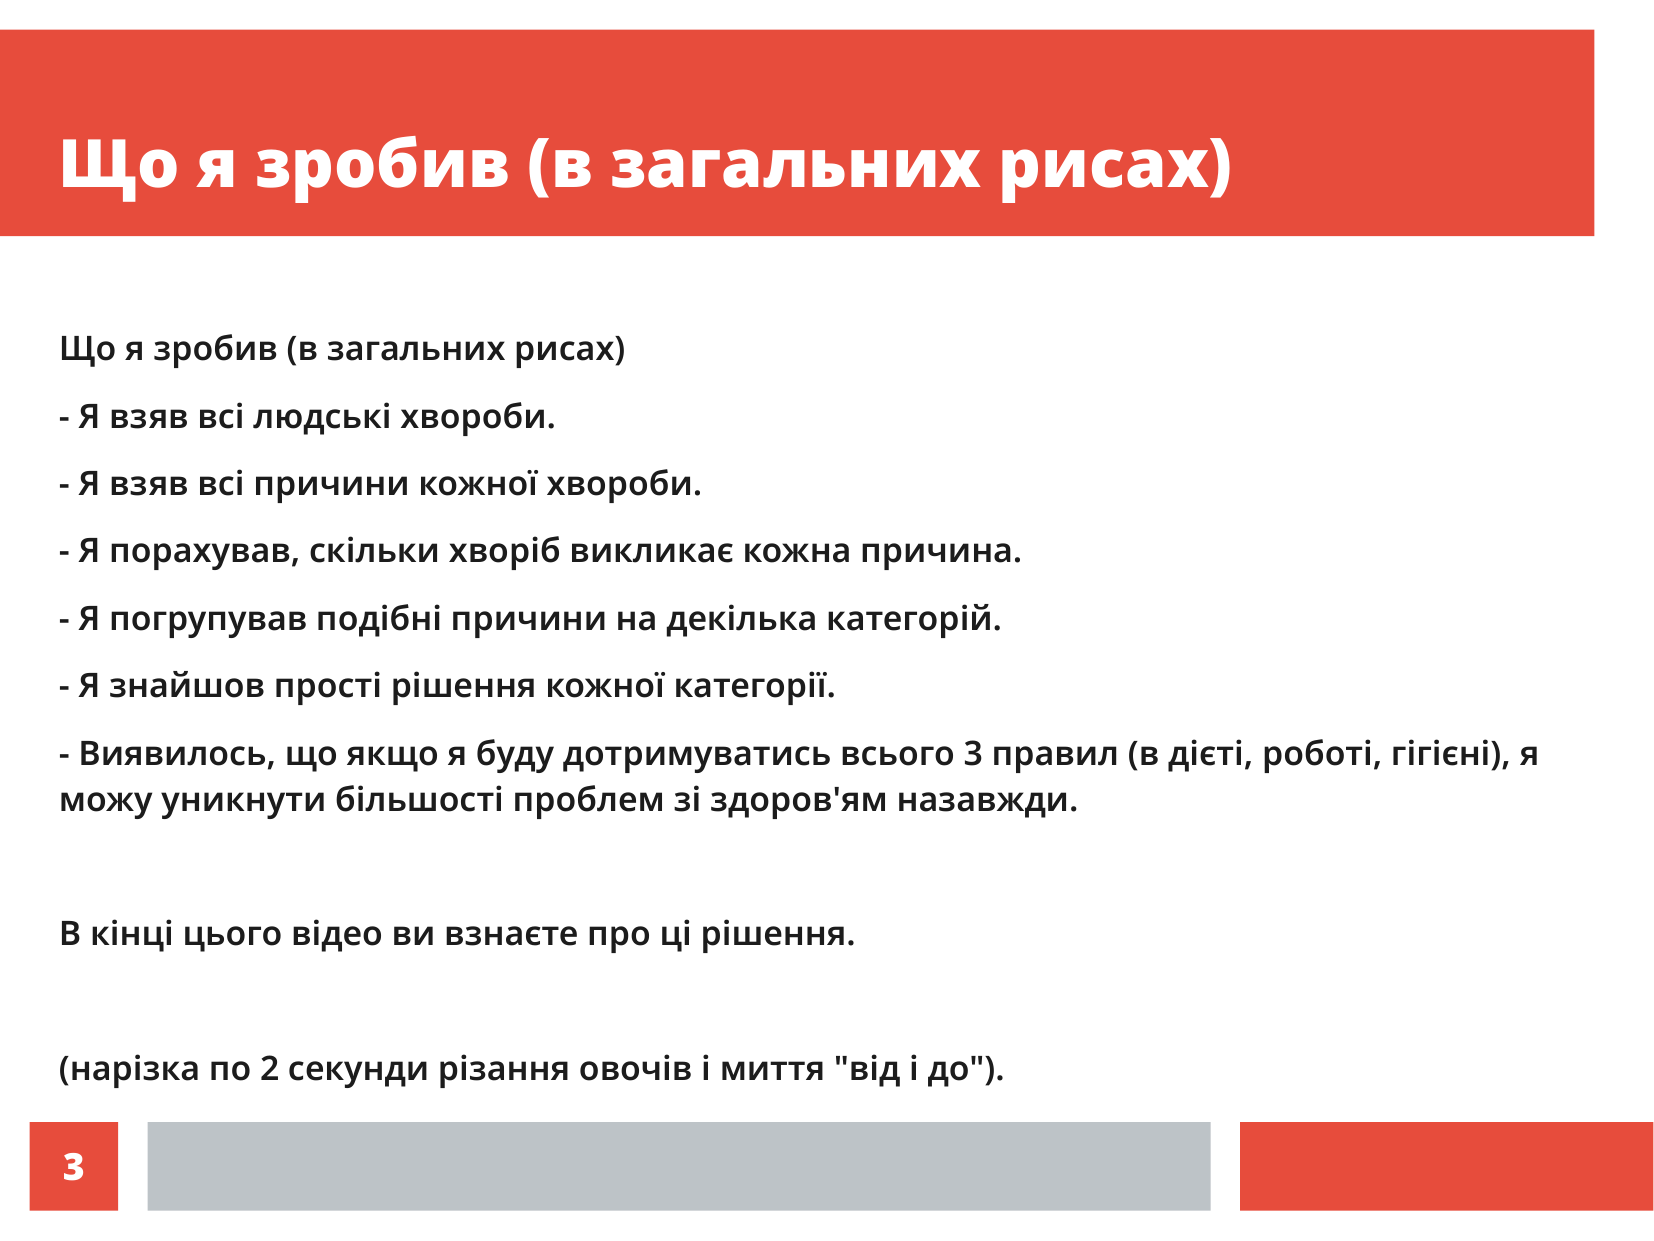

# Що я зробив (в загальних рисах)
Що я зробив (в загальних рисах)
- Я взяв всі людські хвороби.
- Я взяв всі причини кожної хвороби.
- Я порахував, скільки хворіб викликає кожна причина.
- Я погрупував подібні причини на декілька категорій.
- Я знайшов прості рішення кожної категорії.
- Виявилось, що якщо я буду дотримуватись всього 3 правил (в дієті, роботі, гігієні), я можу уникнути більшості проблем зі здоров'ям назавжди.
В кінці цього відео ви взнаєте про ці рішення.
(нарізка по 2 секунди різання овочів і миття "від і до").
3